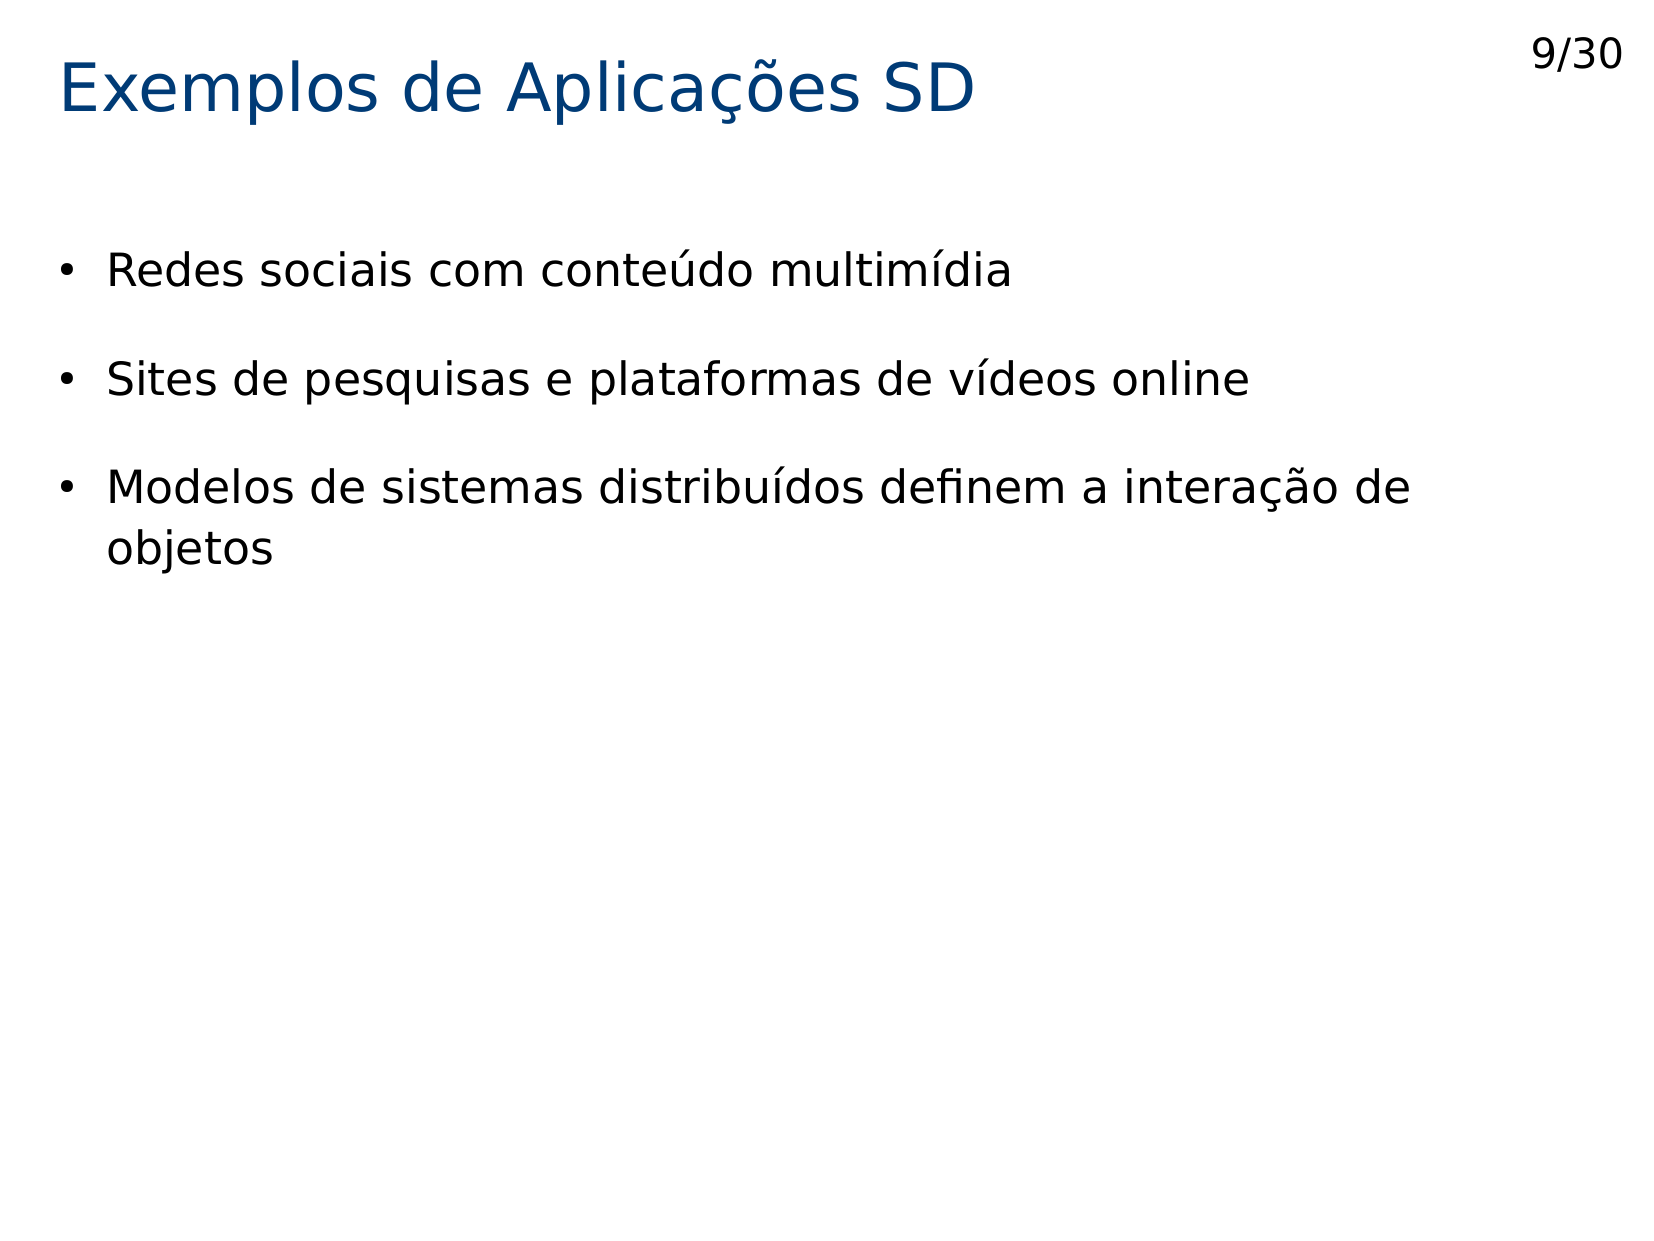

# Exemplos de Aplicações SD
9
Redes sociais com conteúdo multimídia
Sites de pesquisas e plataformas de vídeos online
Modelos de sistemas distribuídos definem a interação de objetos